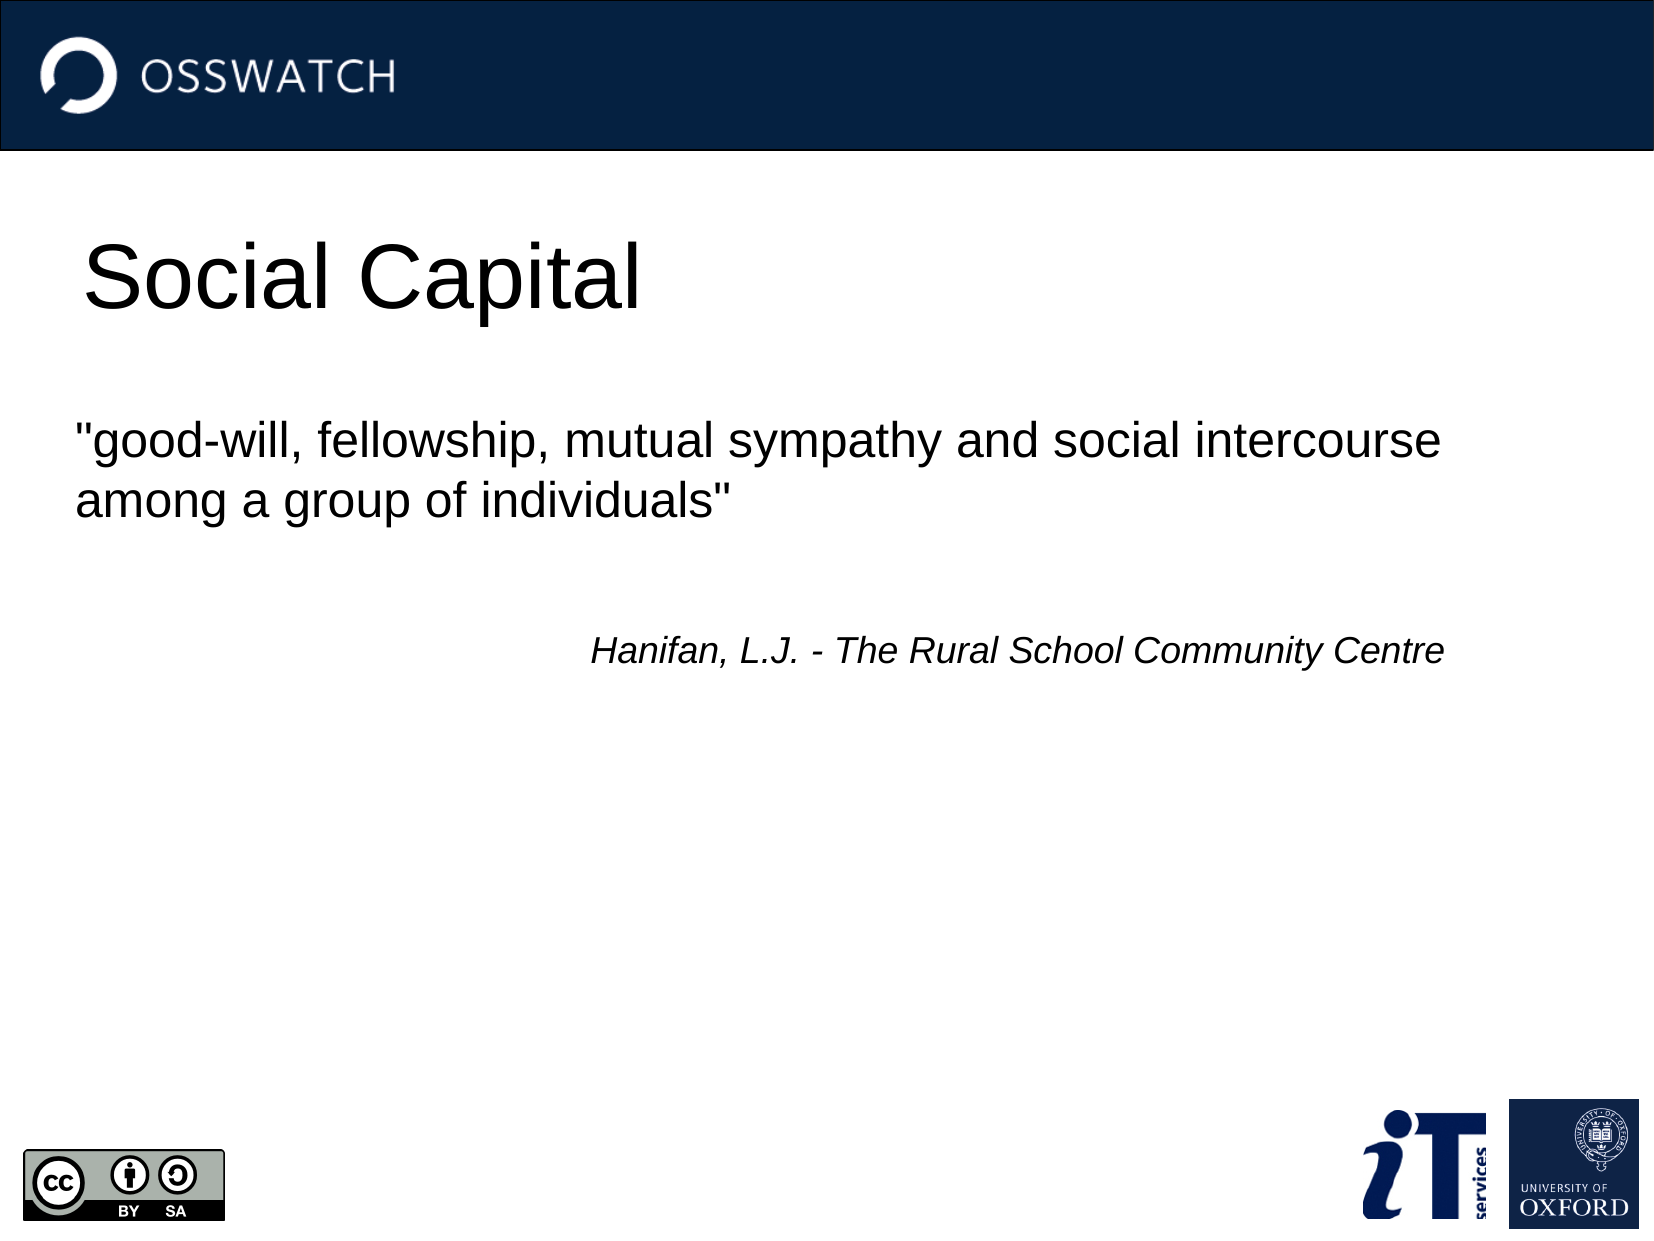

Social Capital
"good-will, fellowship, mutual sympathy and social intercourse among a group of individuals"
Hanifan, L.J. - The Rural School Community Centre